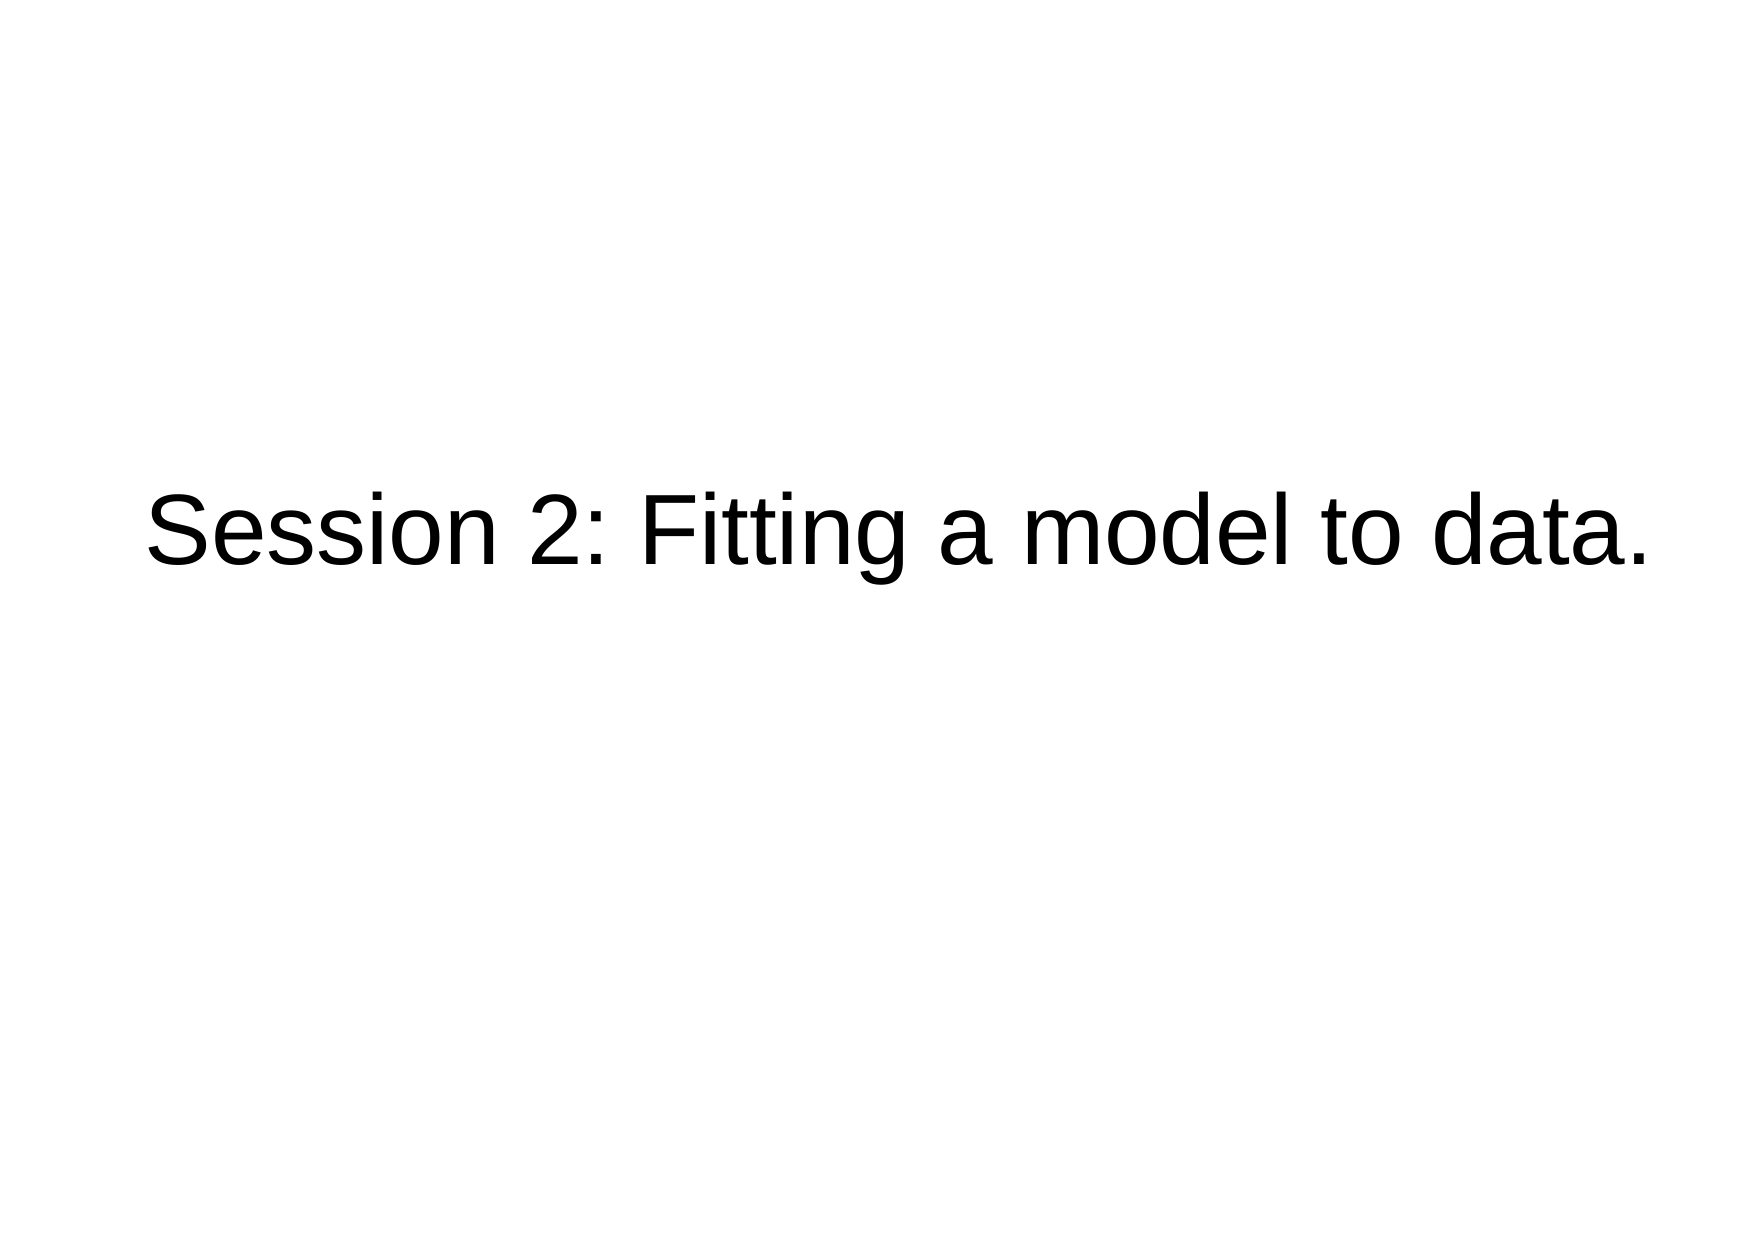

Session 2: Fitting a model to data.